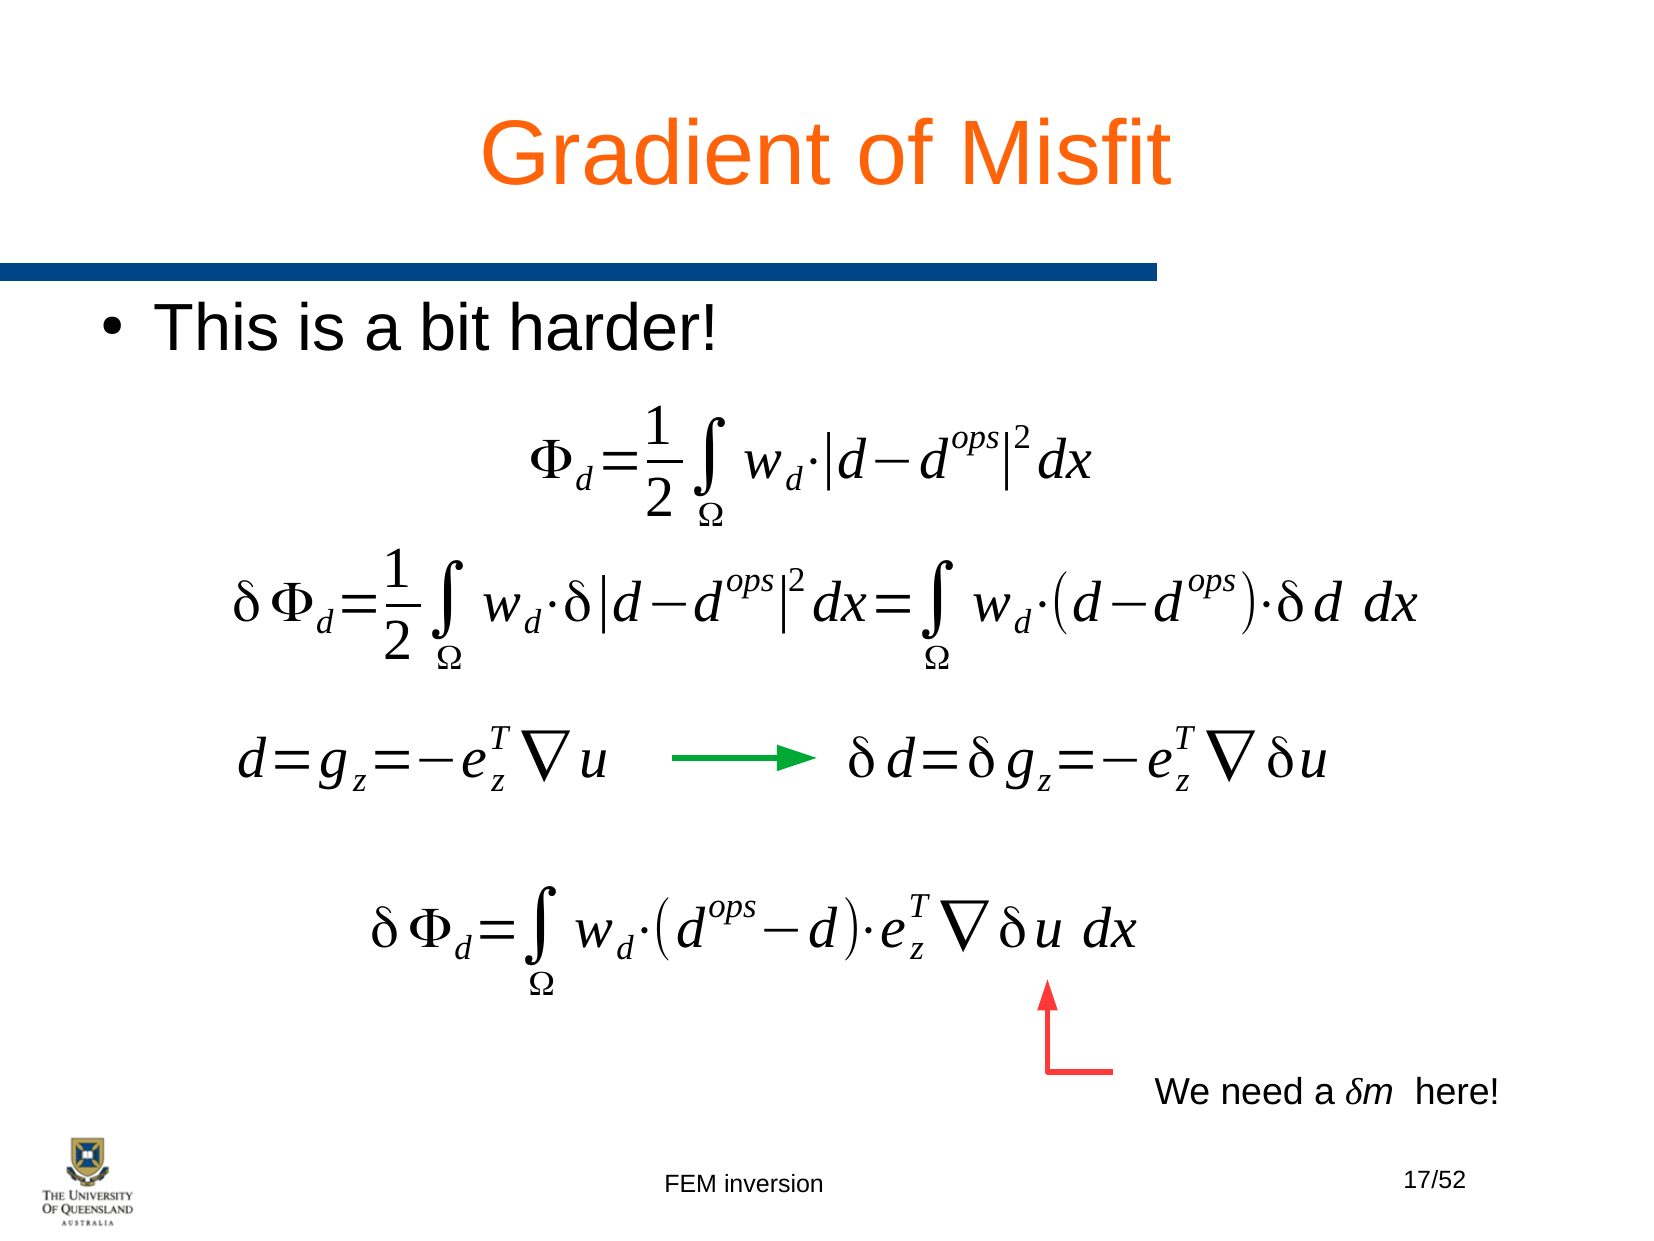

# Gradient of Misfit
This is a bit harder!
We need a δm here!